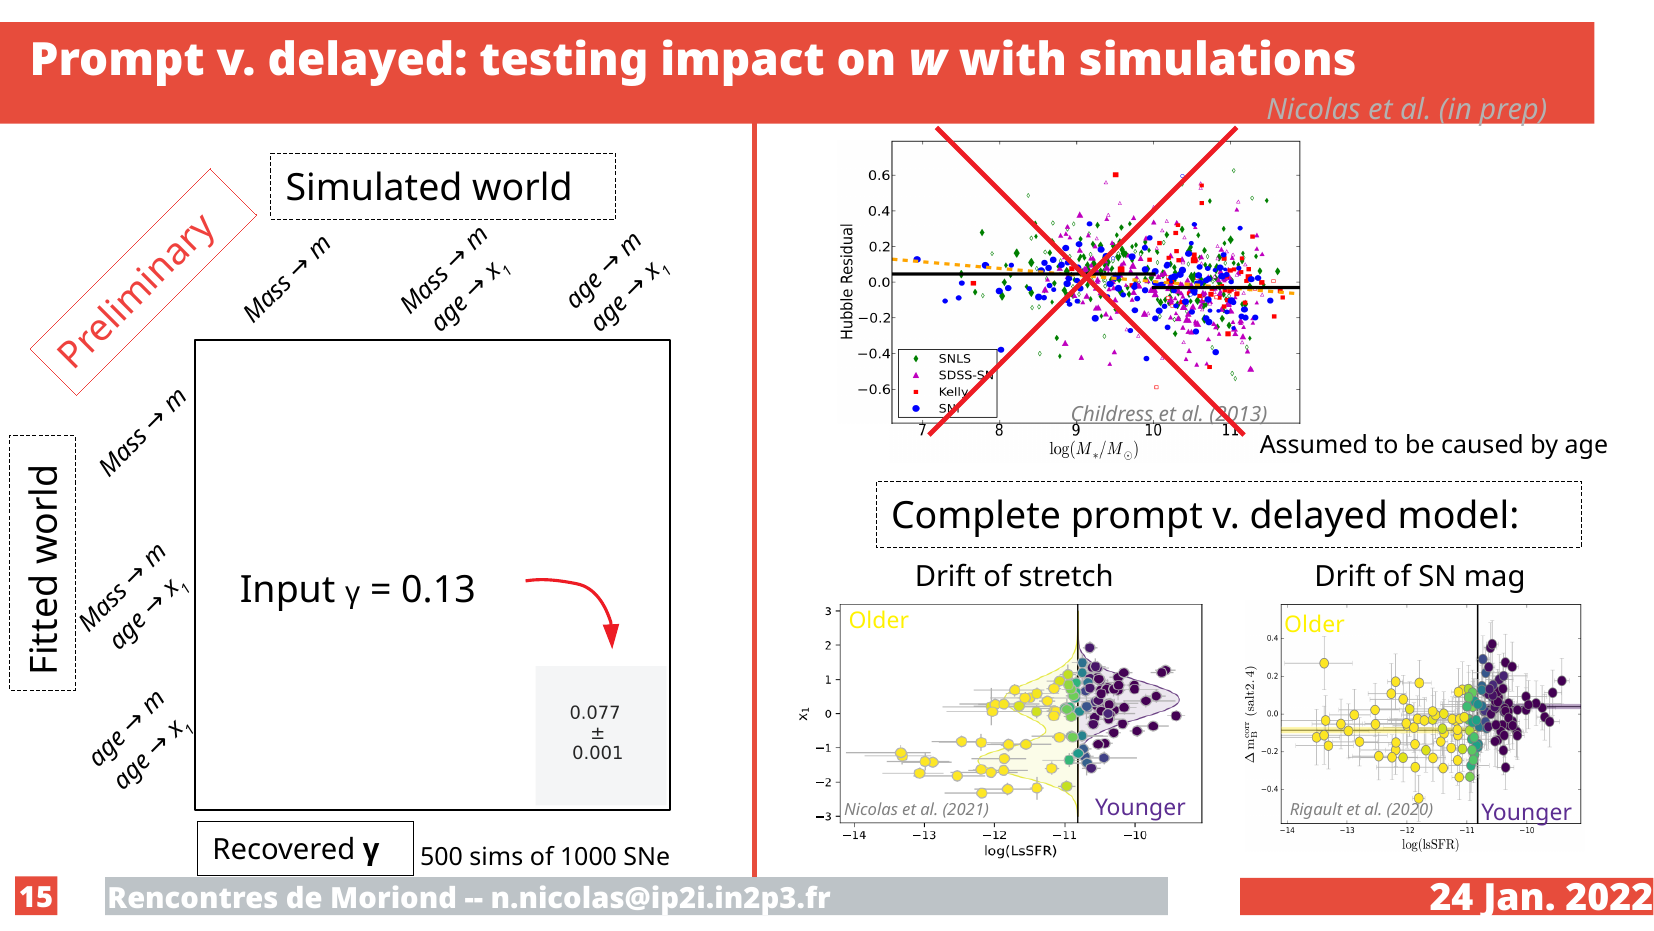

# Prompt v. delayed: testing impact on w with simulations
Nicolas et al. (in prep)
Childress et al. (2013)
Simulated world
Mass → m
age → x1
age → m
age → x1
Mass → m
Mass → m
Mass → m
age → x1
age → m
age → x1
Recovered γ
500 sims of 1000 SNe
Preliminary
Assumed to be caused by age
Complete prompt v. delayed model:
Fitted world
Drift of stretch
Drift of SN mag
Input γ = 0.13
Older
Younger
Nicolas et al. (2021)
Older
Younger
Rigault et al. (2020)
15
Rencontres de Moriond -- n.nicolas@ip2i.in2p3.fr
24 Jan. 2022